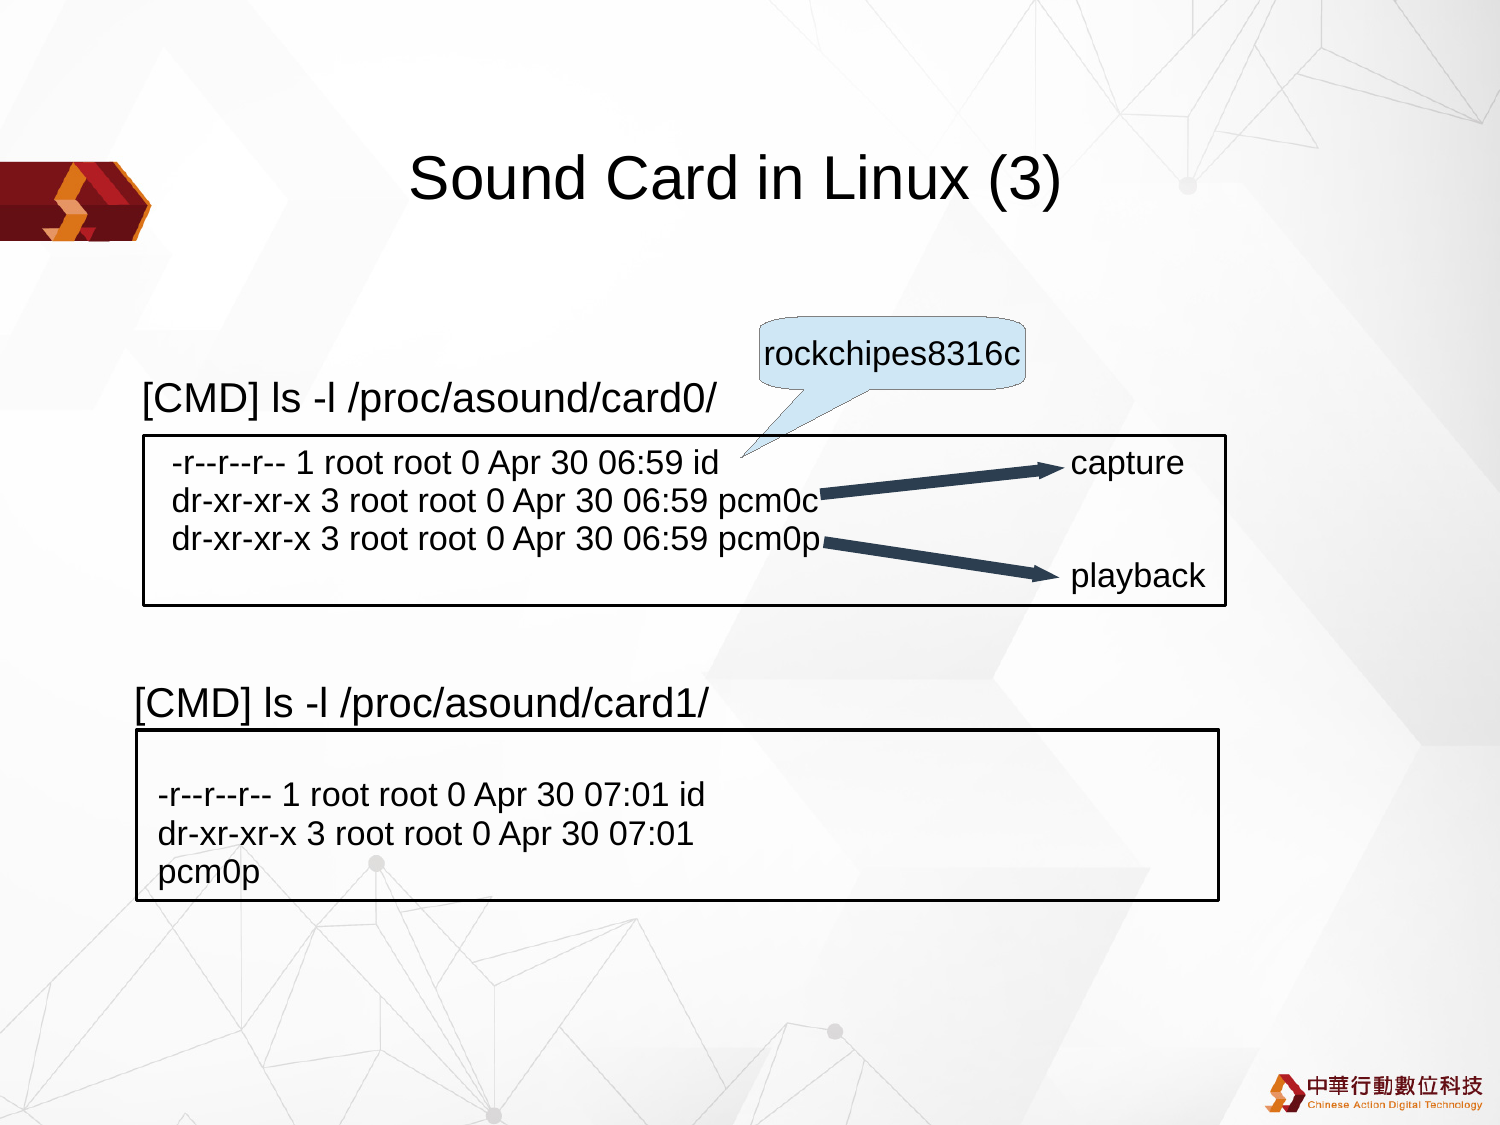

# Sound Card in Linux (3)
rockchipes8316c
[CMD] ls -l /proc/asound/card0/
-r--r--r-- 1 root root 0 Apr 30 06:59 id
dr-xr-xr-x 3 root root 0 Apr 30 06:59 pcm0c
dr-xr-xr-x 3 root root 0 Apr 30 06:59 pcm0p
capture
playback
[CMD] ls -l /proc/asound/card1/
-r--r--r-- 1 root root 0 Apr 30 07:01 id
dr-xr-xr-x 3 root root 0 Apr 30 07:01 pcm0p